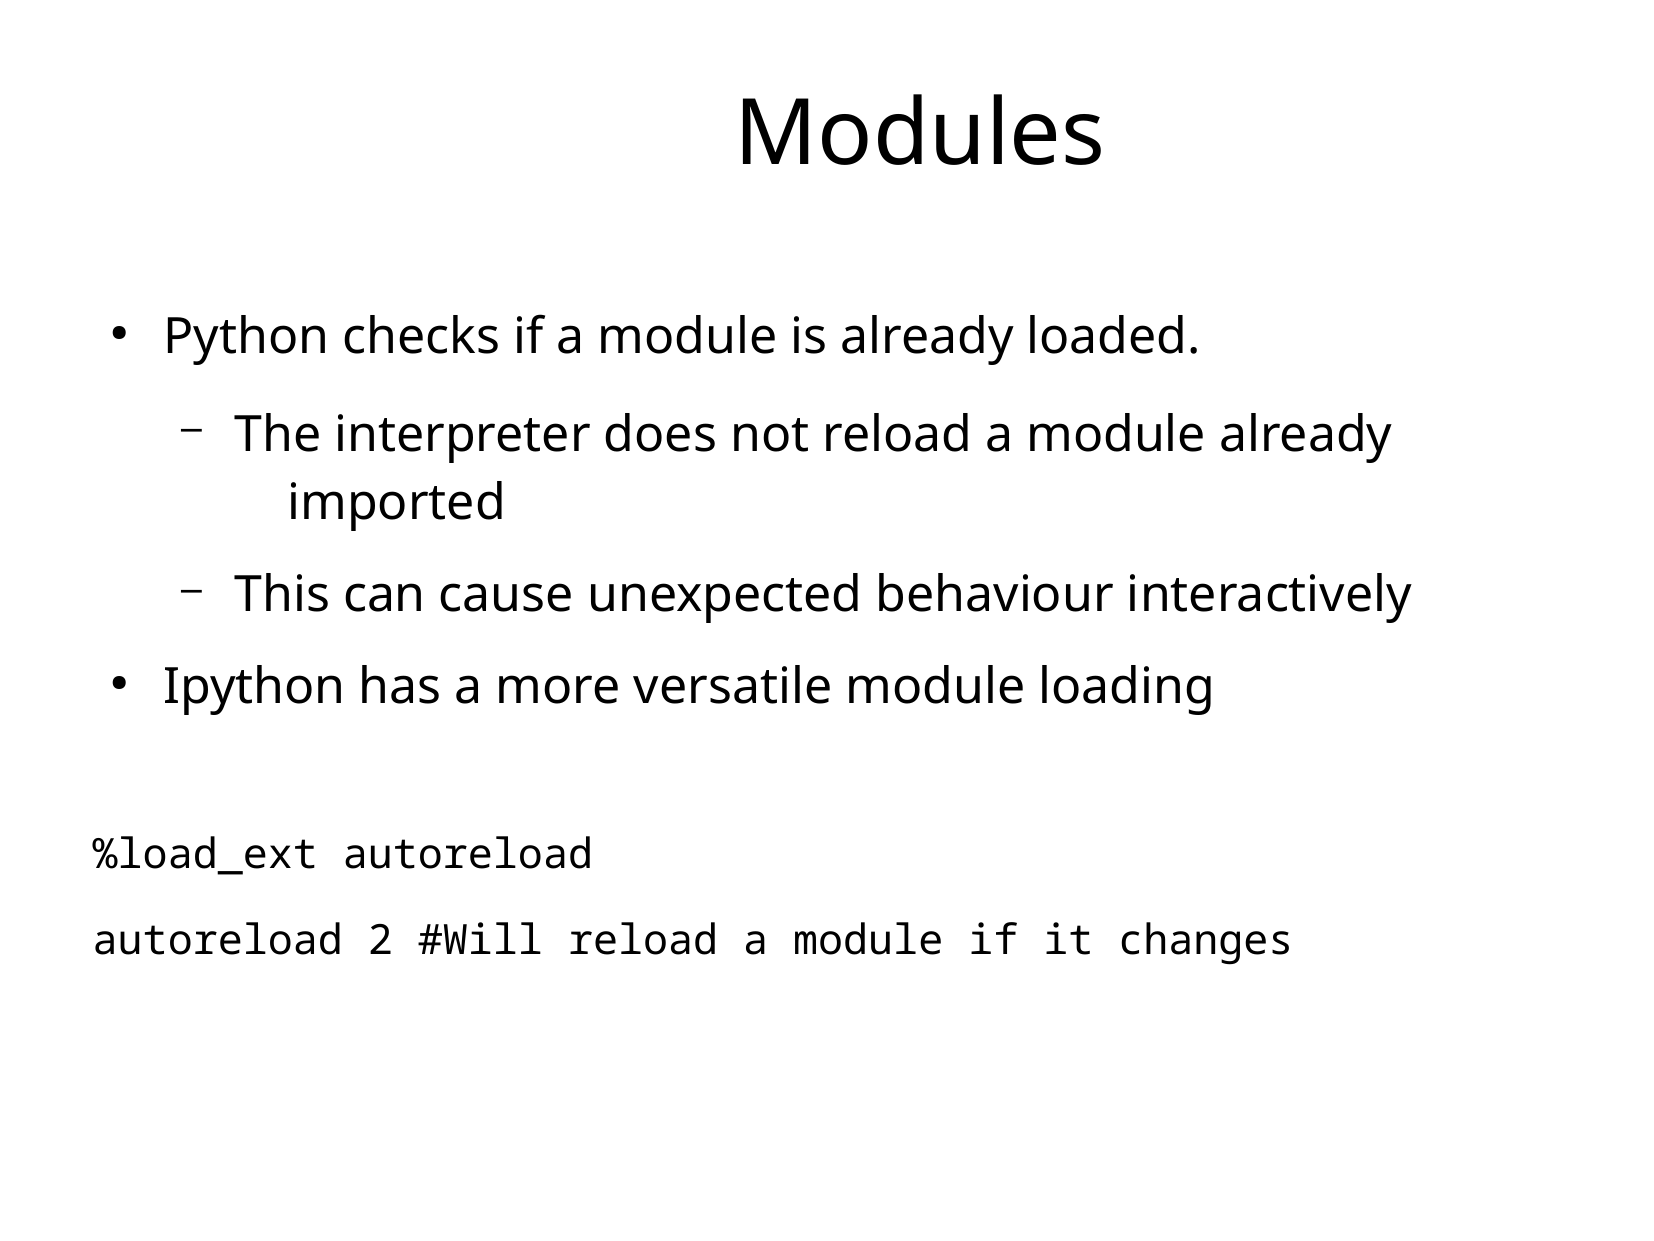

# Modules
Python checks if a module is already loaded.
The interpreter does not reload a module already imported
This can cause unexpected behaviour interactively
Ipython has a more versatile module loading
%load_ext autoreload
autoreload 2 #Will reload a module if it changes